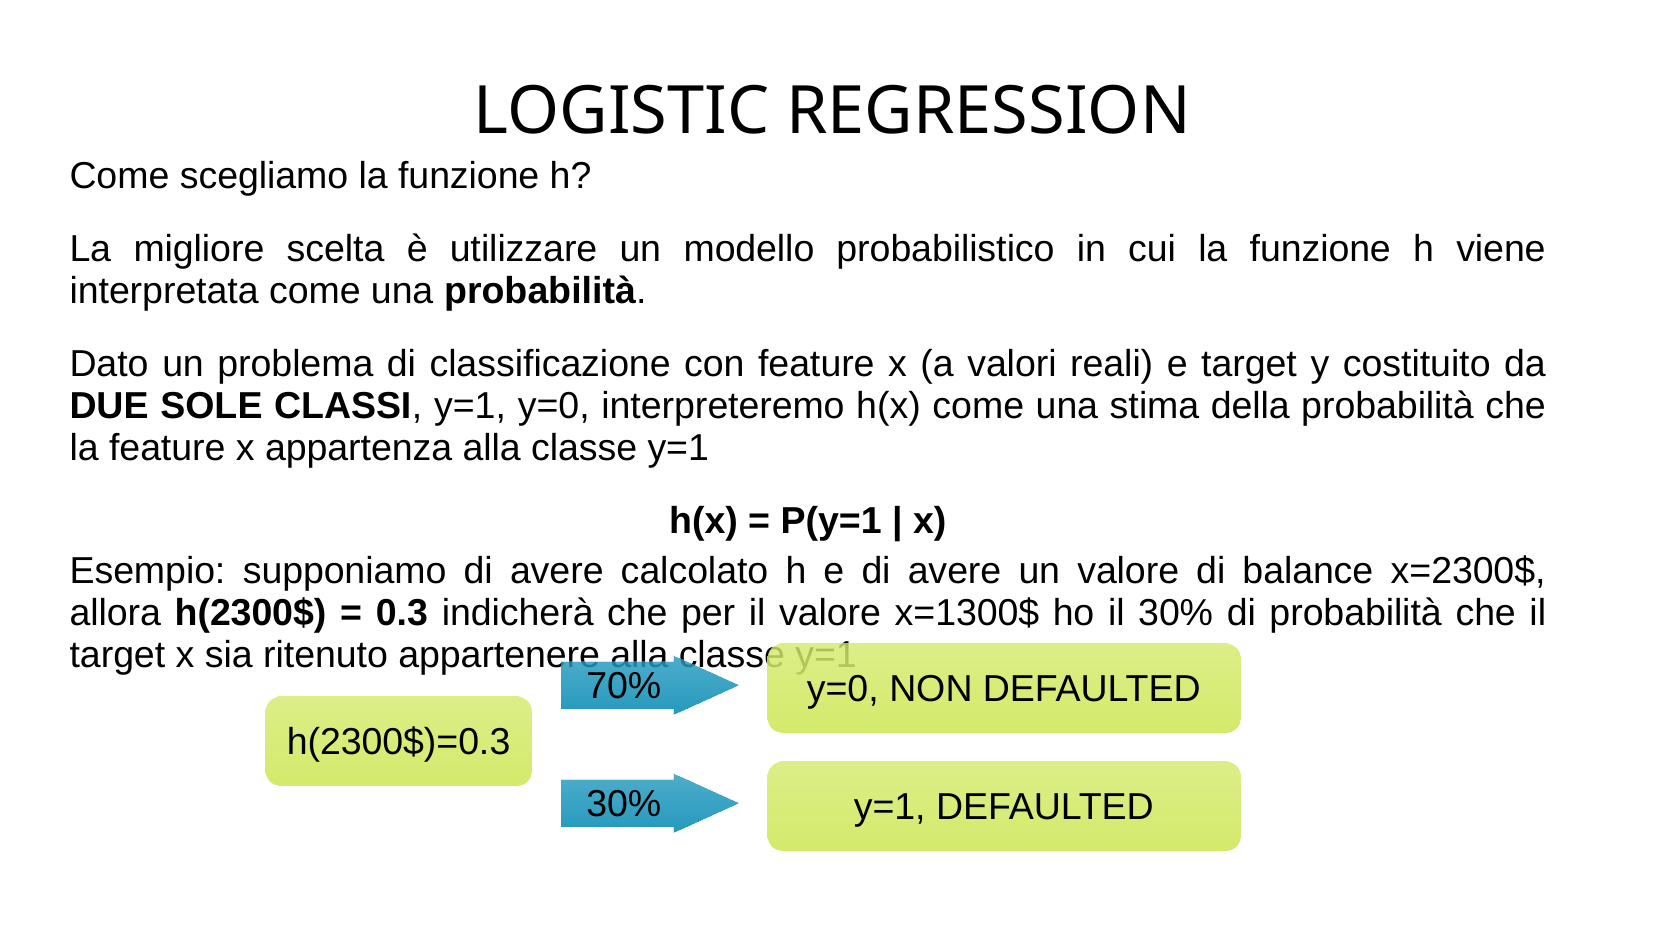

# LOGISTIC REGRESSION
Come scegliamo la funzione h?
La migliore scelta è utilizzare un modello probabilistico in cui la funzione h viene interpretata come una probabilità.
Dato un problema di classificazione con feature x (a valori reali) e target y costituito da DUE SOLE CLASSI, y=1, y=0, interpreteremo h(x) come una stima della probabilità che la feature x appartenza alla classe y=1
h(x) = P(y=1 | x)
Esempio: supponiamo di avere calcolato h e di avere un valore di balance x=2300$, allora h(2300$) = 0.3 indicherà che per il valore x=1300$ ho il 30% di probabilità che il target x sia ritenuto appartenere alla classe y=1
y=0, NON DEFAULTED
70%
h(2300$)=0.3
y=1, DEFAULTED
30%